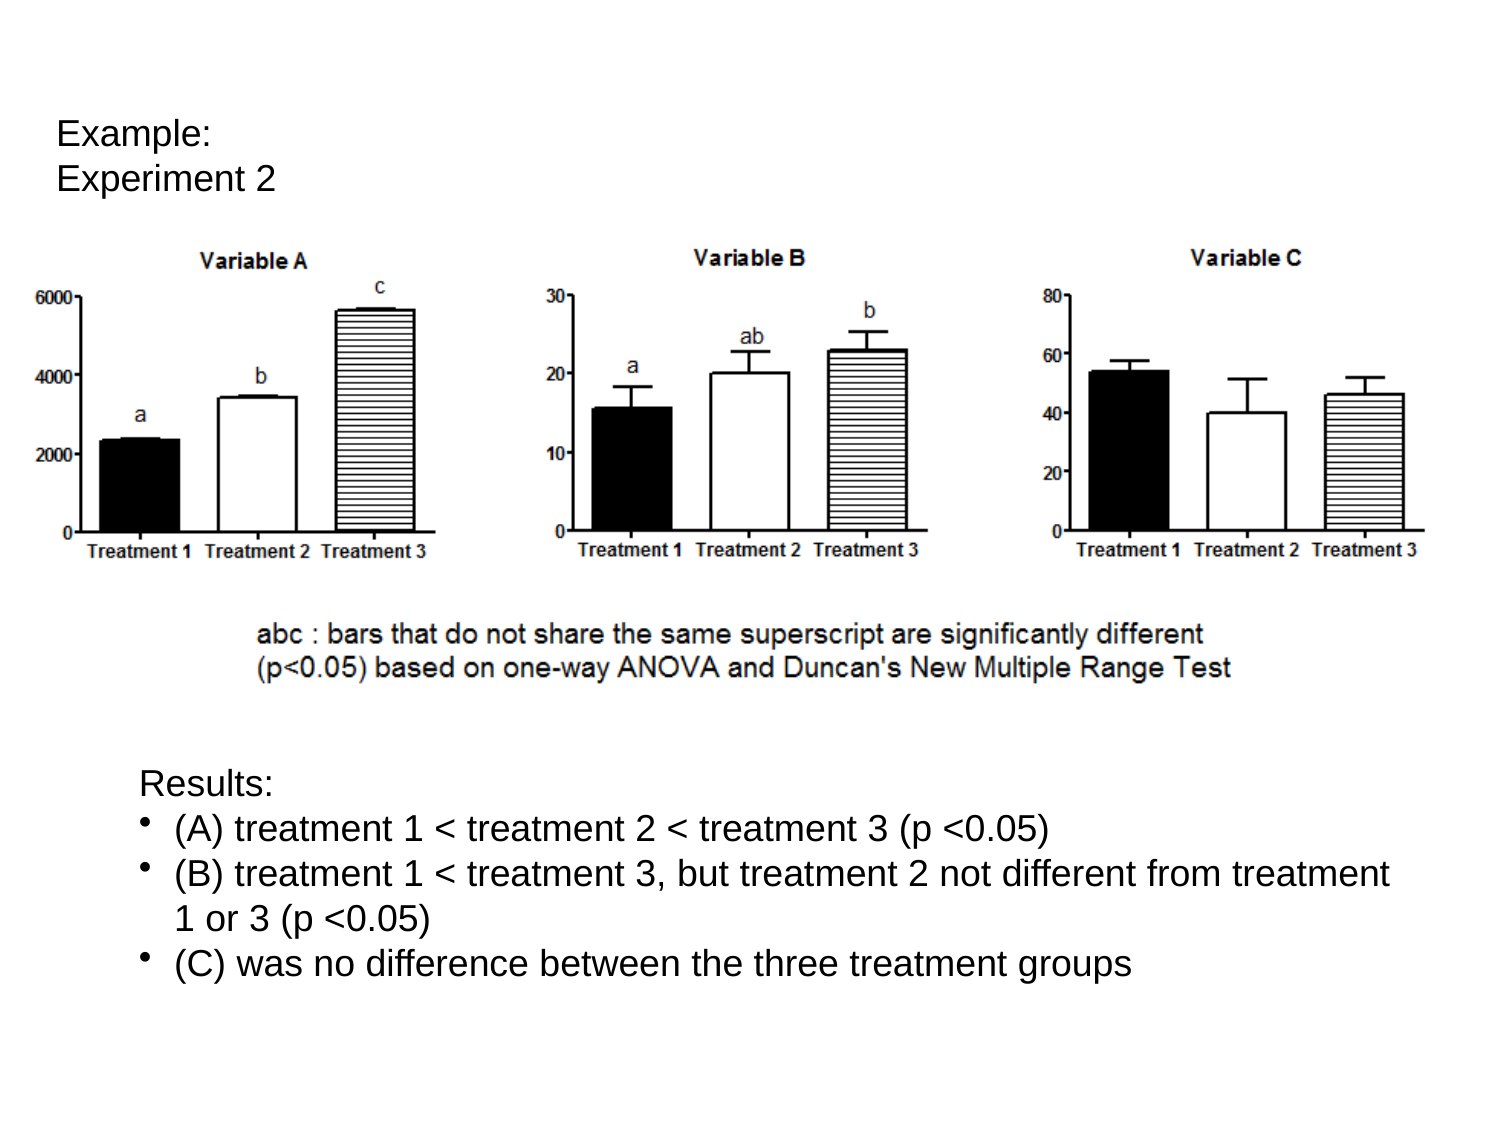

Example:
Experiment 2
Results:
(A) treatment 1 < treatment 2 < treatment 3 (p <0.05)
(B) treatment 1 < treatment 3, but treatment 2 not different from treatment 1 or 3 (p <0.05)
(C) was no difference between the three treatment groups